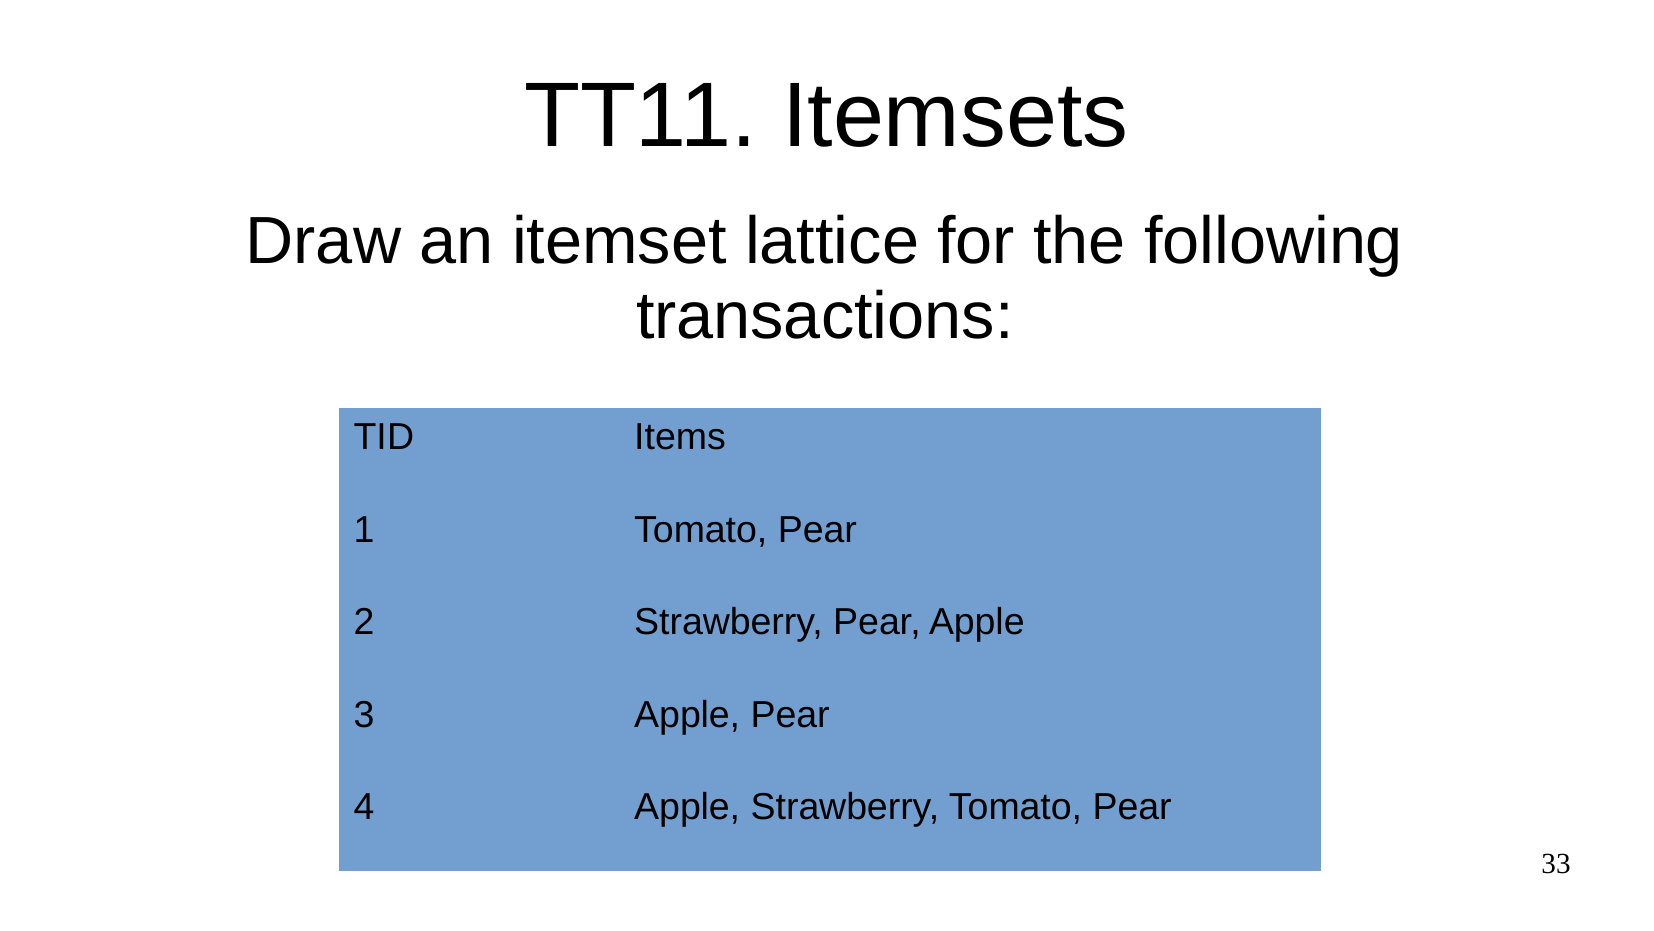

# TT11. Itemsets
Draw an itemset lattice for the following transactions:
| TID | Items |
| --- | --- |
| 1 | Tomato, Pear |
| 2 | Strawberry, Pear, Apple |
| 3 | Apple, Pear |
| 4 | Apple, Strawberry, Tomato, Pear |
33